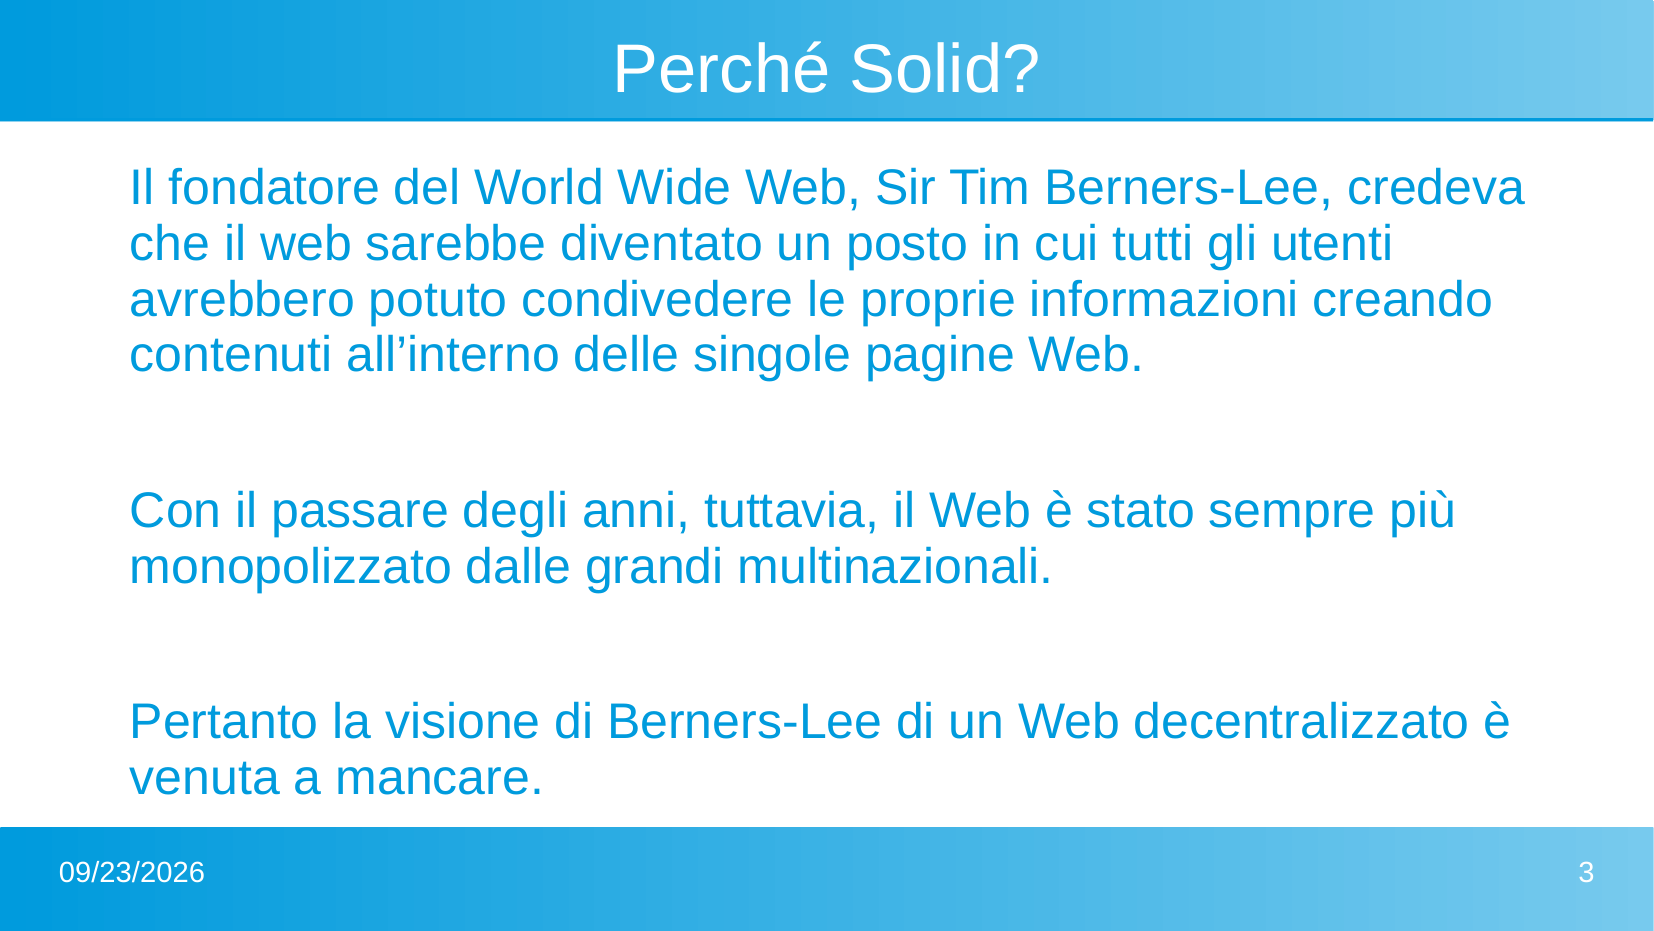

# Perché Solid?
Il fondatore del World Wide Web, Sir Tim Berners-Lee, credeva che il web sarebbe diventato un posto in cui tutti gli utenti avrebbero potuto condivedere le proprie informazioni creando contenuti all’interno delle singole pagine Web.
Con il passare degli anni, tuttavia, il Web è stato sempre più monopolizzato dalle grandi multinazionali.
Pertanto la visione di Berners-Lee di un Web decentralizzato è venuta a mancare.
3